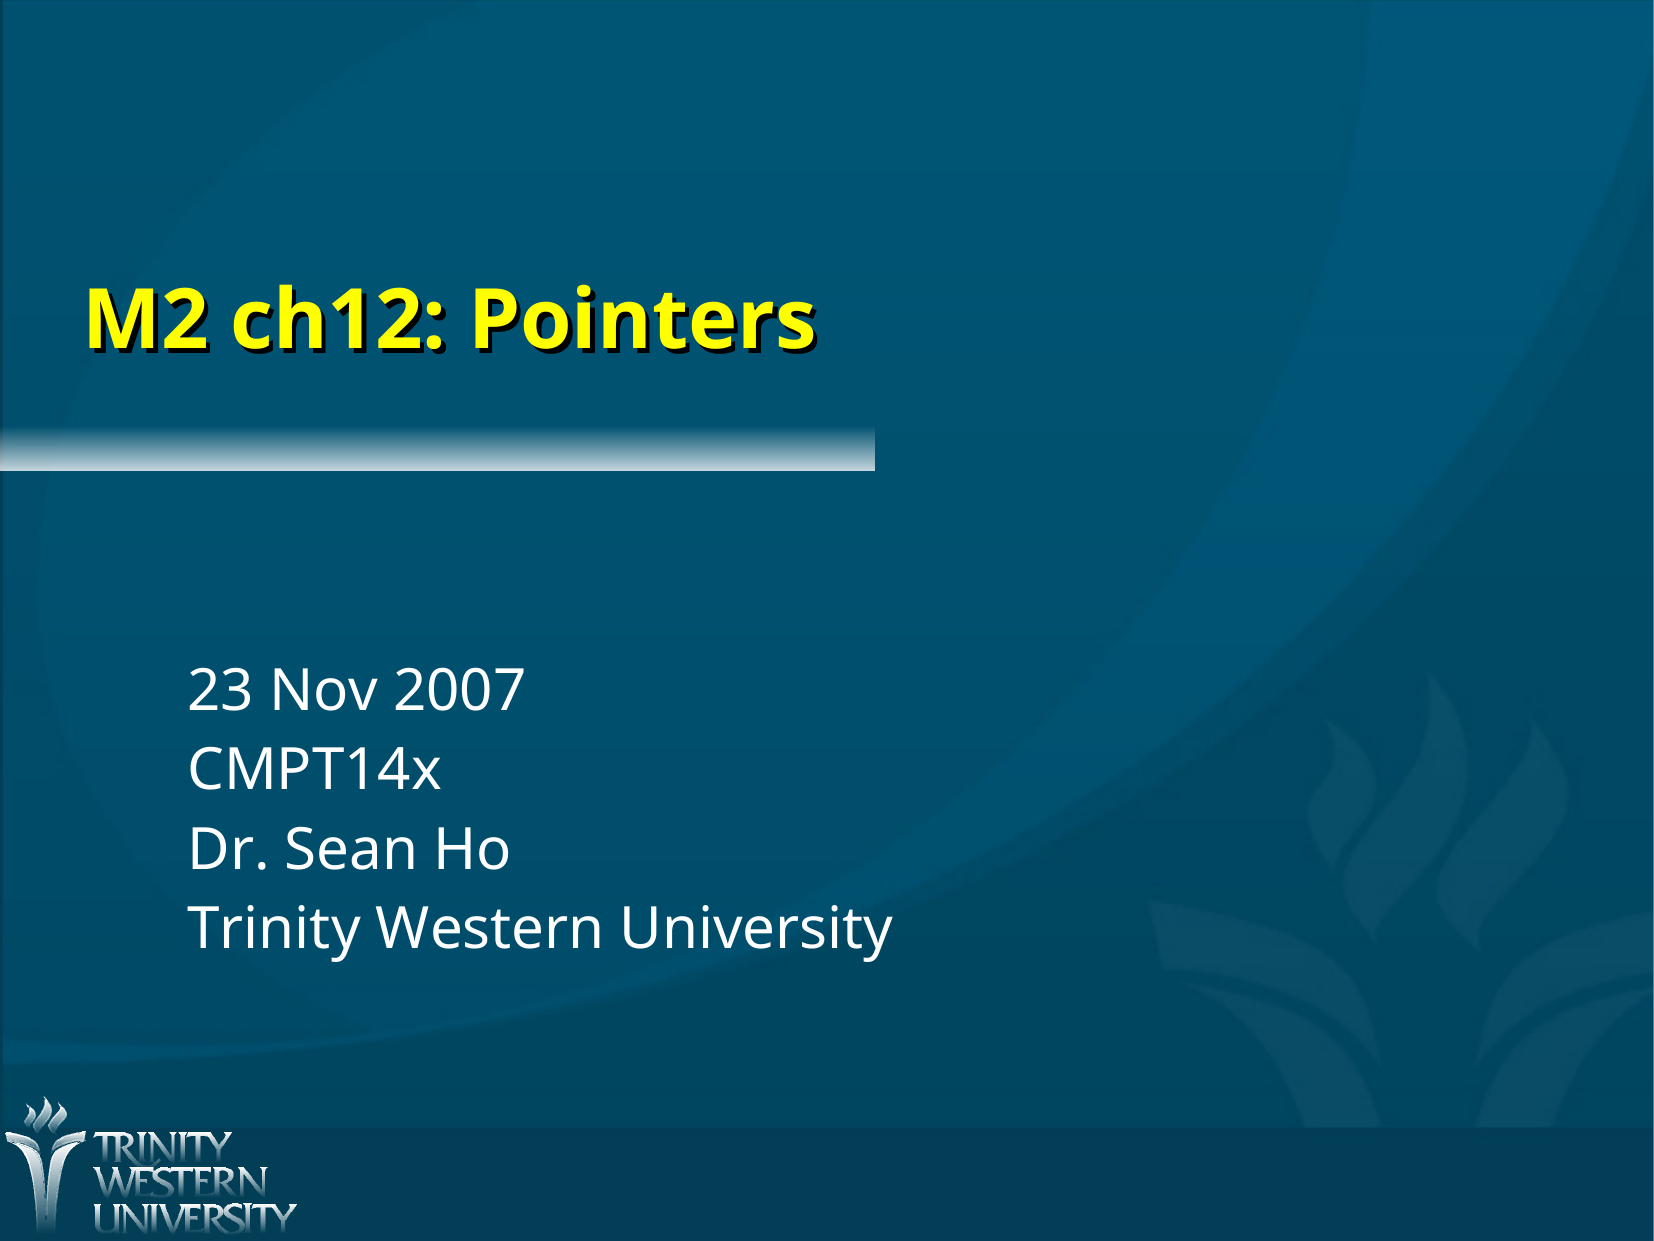

# M2 ch12: Pointers
23 Nov 2007
CMPT14x
Dr. Sean Ho
Trinity Western University